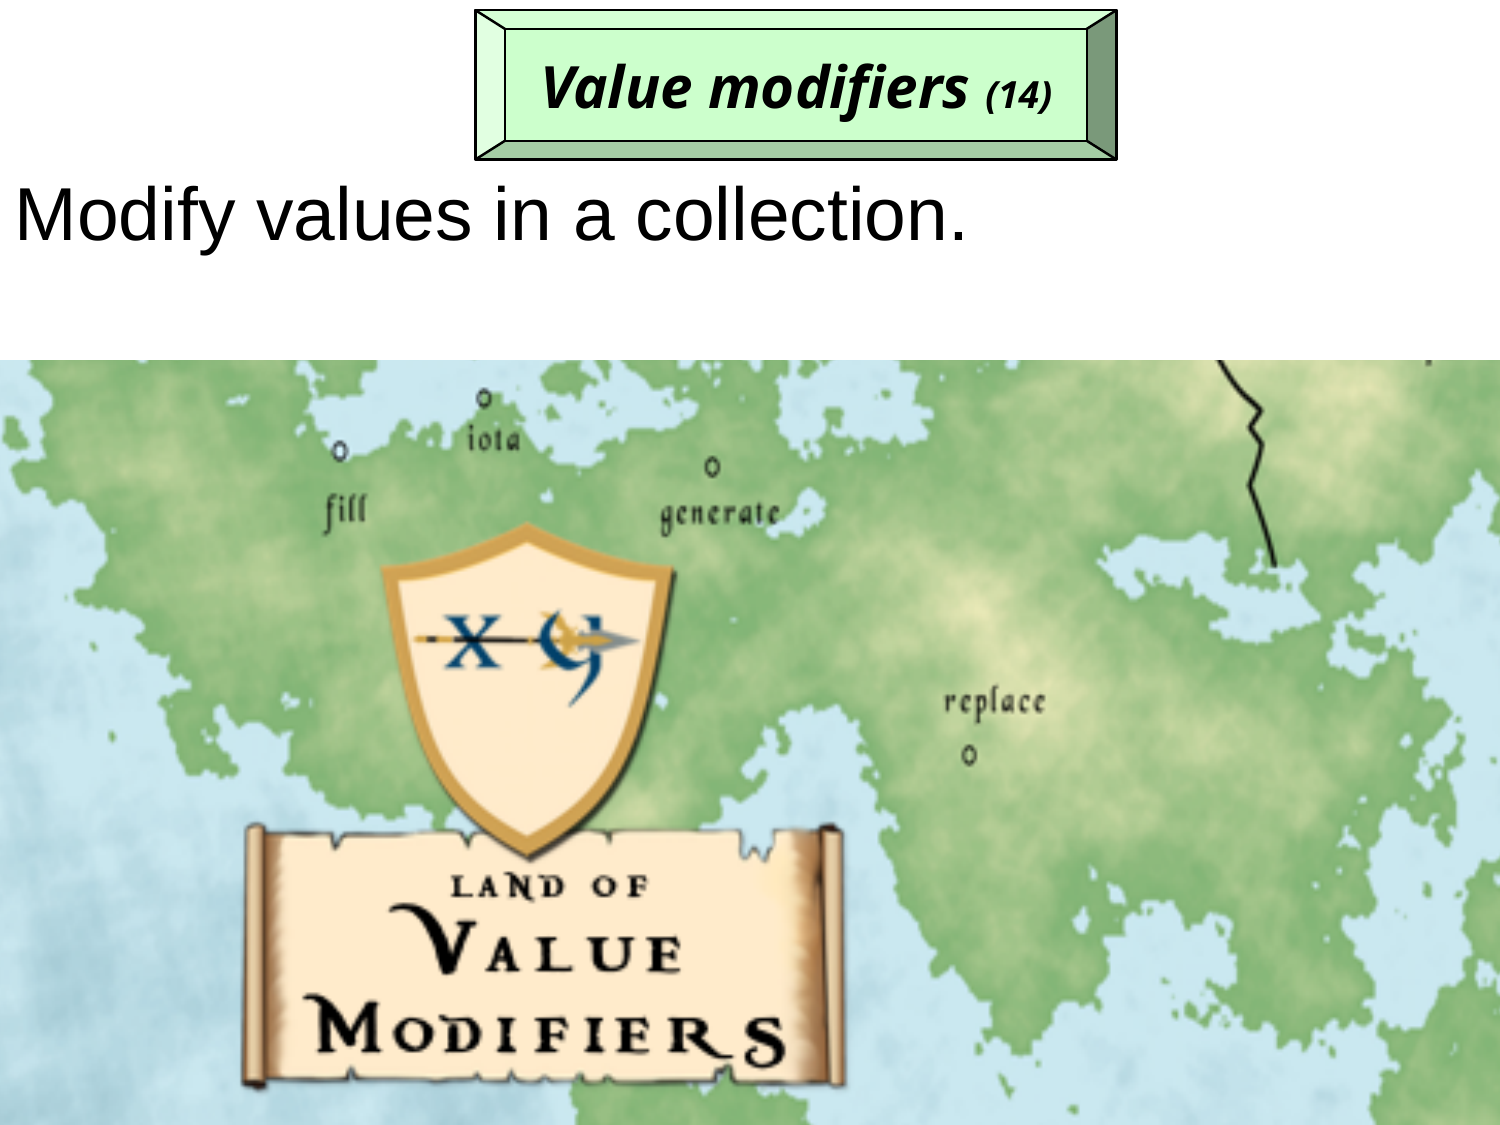

Value modifiers (14)
Modify values in a collection.